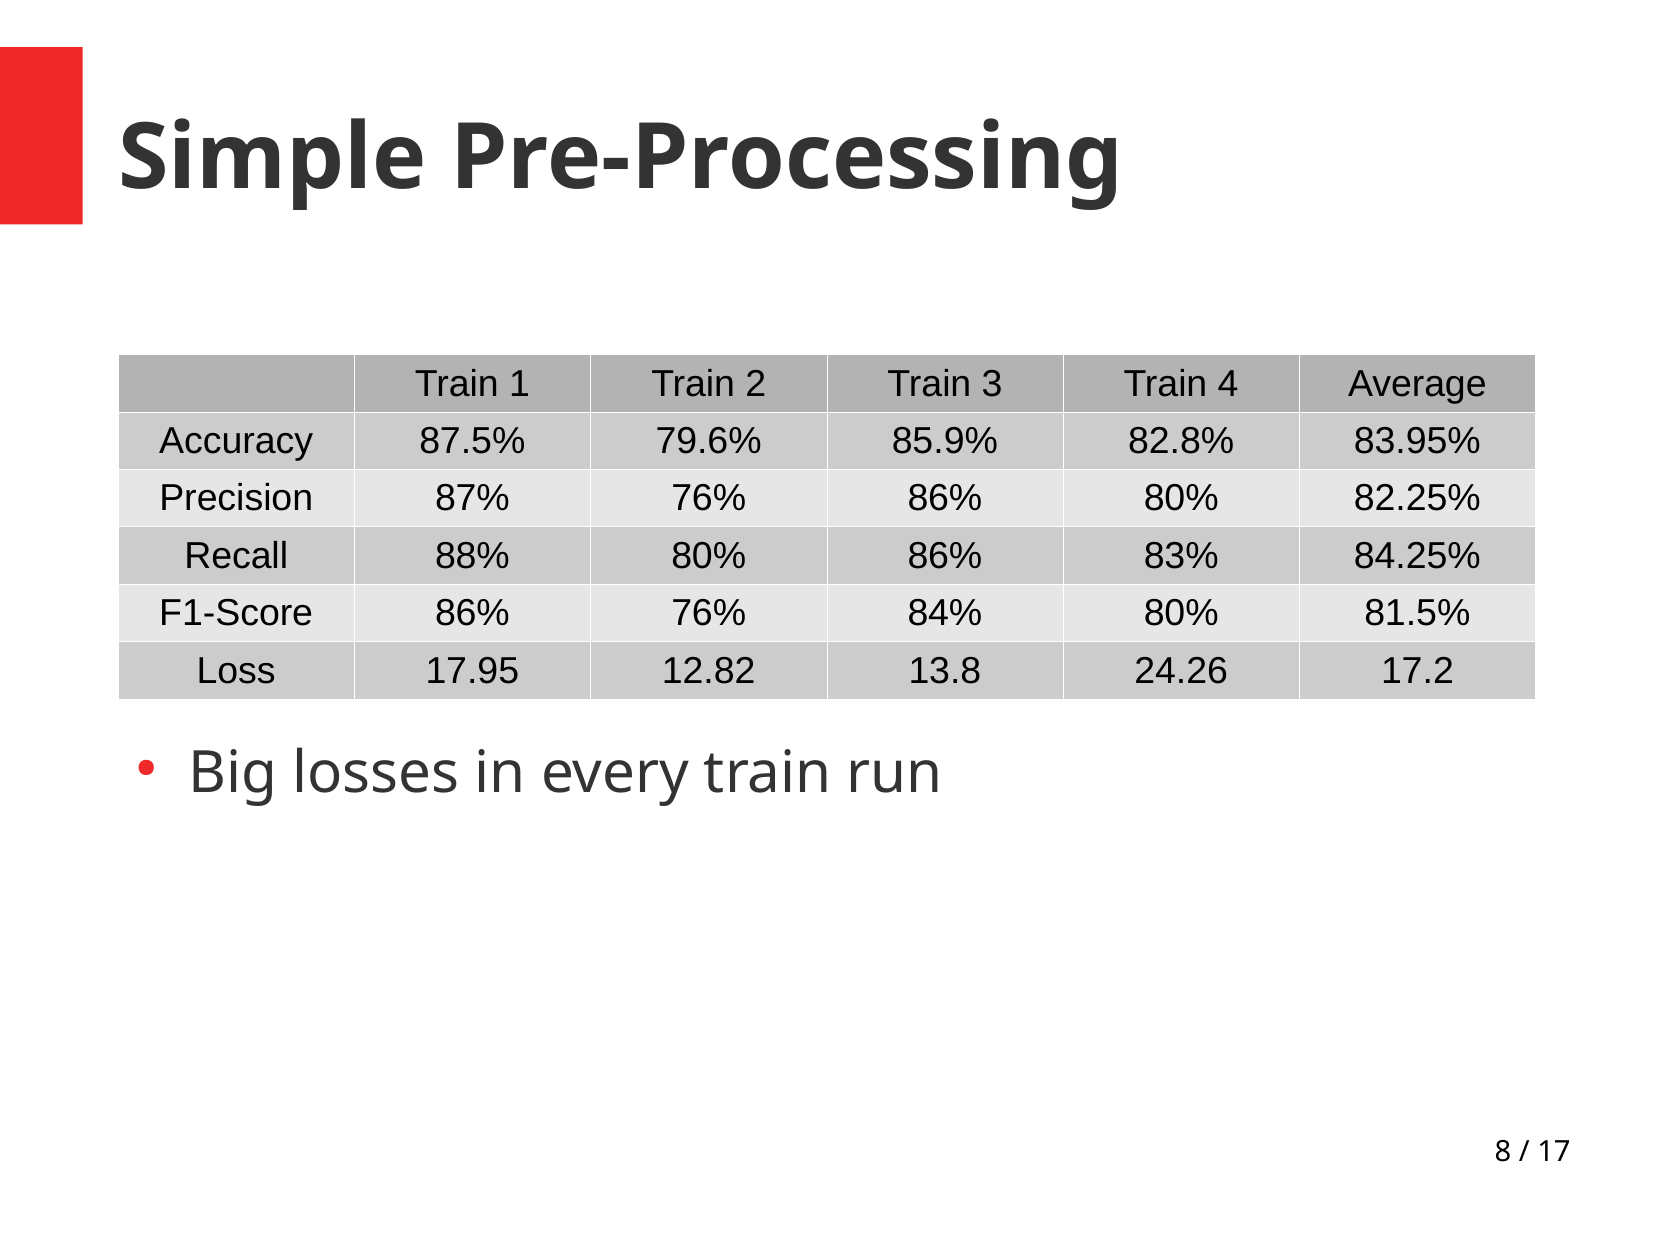

# Simple Pre-Processing
| | Train 1 | Train 2 | Train 3 | Train 4 | Average |
| --- | --- | --- | --- | --- | --- |
| Accuracy | 87.5% | 79.6% | 85.9% | 82.8% | 83.95% |
| Precision | 87% | 76% | 86% | 80% | 82.25% |
| Recall | 88% | 80% | 86% | 83% | 84.25% |
| F1-Score | 86% | 76% | 84% | 80% | 81.5% |
| Loss | 17.95 | 12.82 | 13.8 | 24.26 | 17.2 |
Big losses in every train run
8